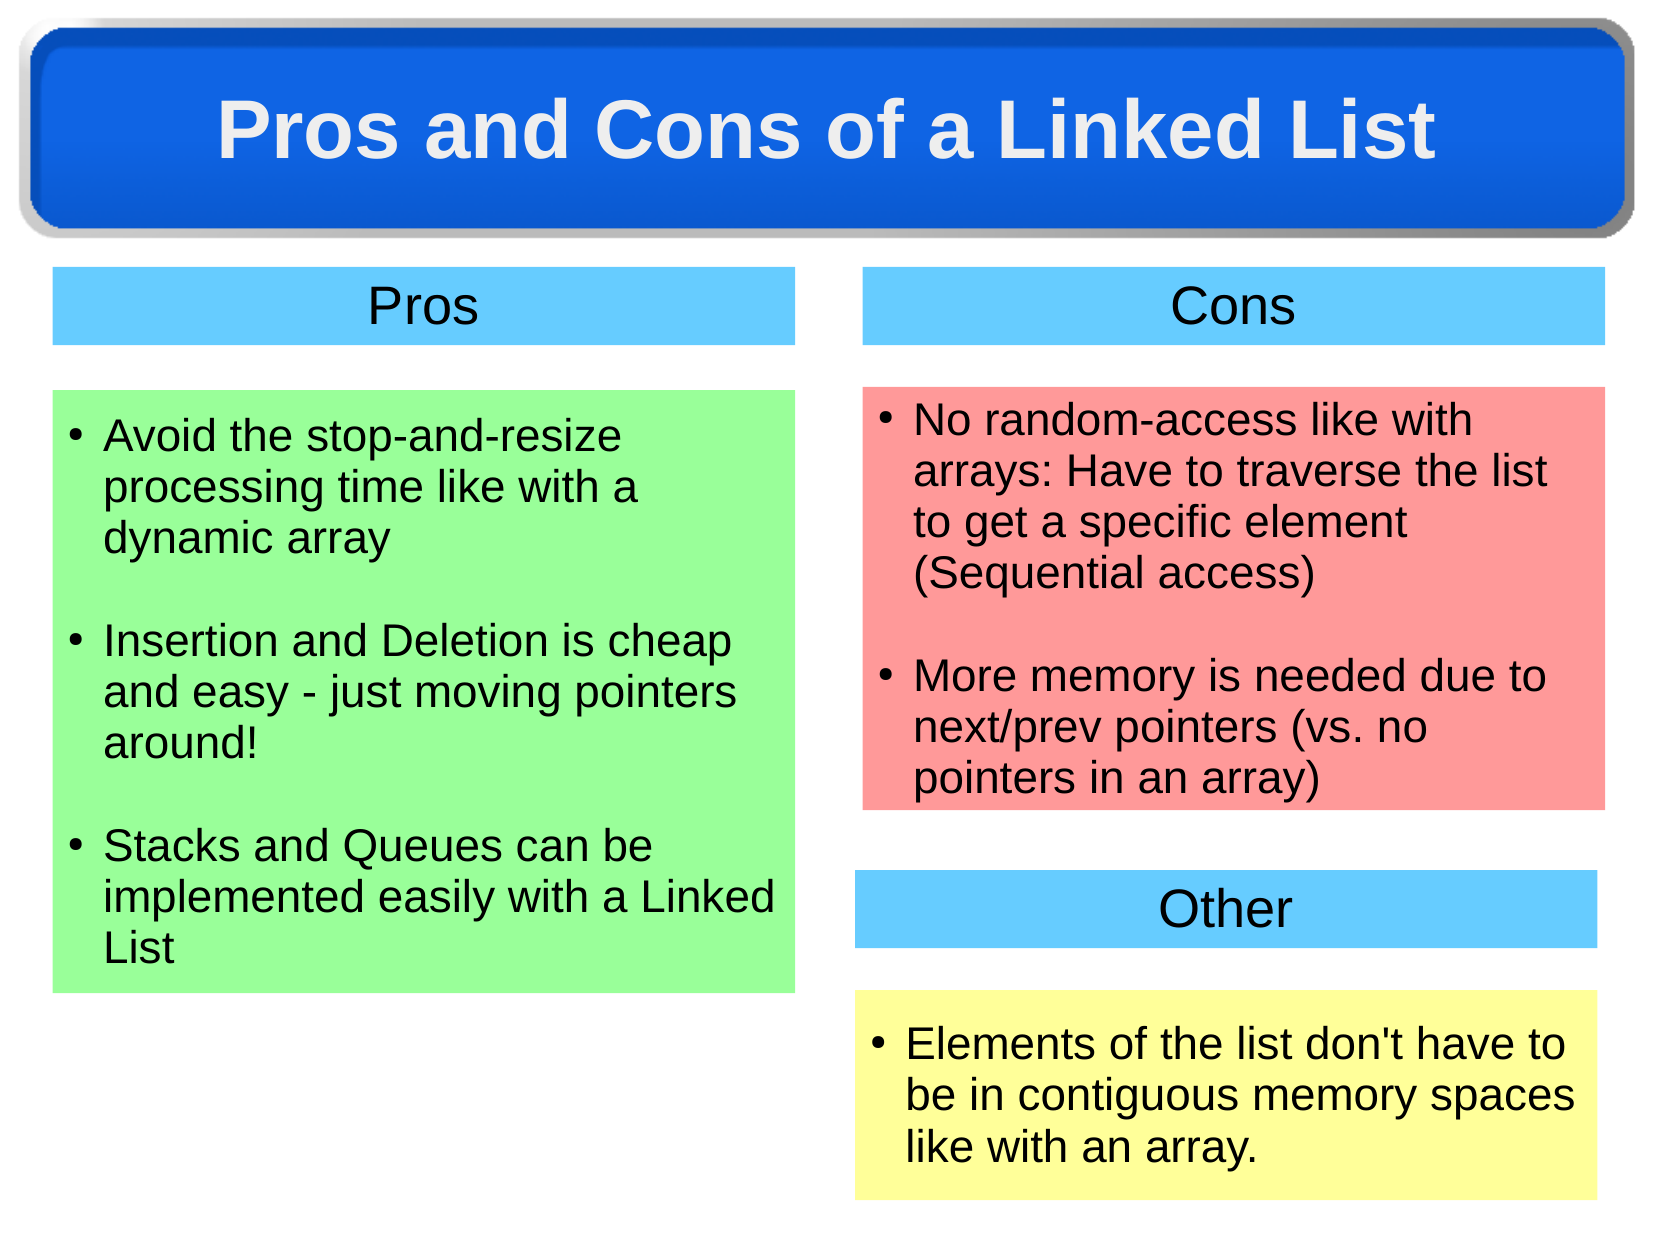

# Pros and Cons of a Linked List
Pros
Cons
No random-access like with arrays: Have to traverse the list to get a specific element (Sequential access)
More memory is needed due to next/prev pointers (vs. no pointers in an array)
Avoid the stop-and-resize processing time like with a dynamic array
Insertion and Deletion is cheap and easy - just moving pointers around!
Stacks and Queues can be implemented easily with a Linked List
Other
Elements of the list don't have to be in contiguous memory spaces like with an array.